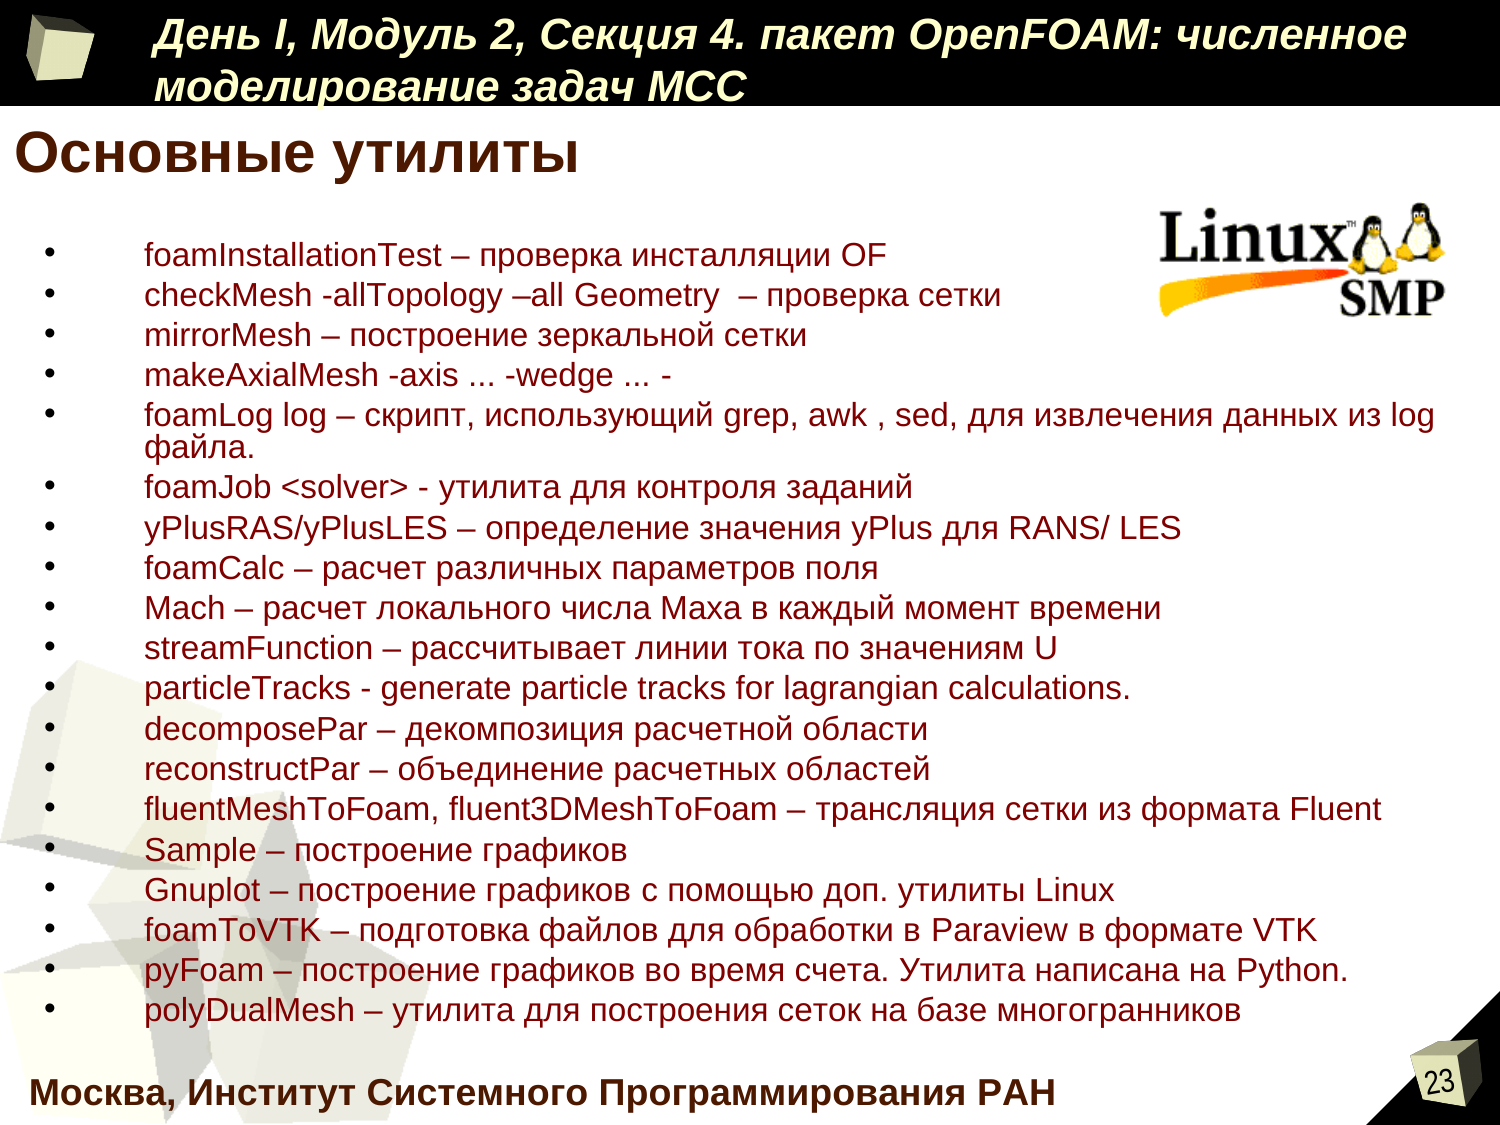

Основные утилиты
# foamInstallationTest – проверка инсталляции OF
checkMesh -allTopology –all Geometry – проверка сетки
mirrorMesh – построение зеркальной сетки
makeAxialMesh -axis ... -wedge ... -
foamLog log – скрипт, использующий grep, awk , sed, для извлечения данных из log файла.
foamJob <solver> - утилита для контроля заданий
yPlusRAS/yPlusLES – определение значения yPlus для RANS/ LES
foamCalc – расчет различных параметров поля
Mach – расчет локального числа Маха в каждый момент времени
streamFunction – расcчитывает линии тока по значениям U
particleTracks - generate particle tracks for lagrangian calculations.
decomposePar – декомпозиция расчетной области
reconstructPar – объединение расчетных областей
fluentMeshToFoam, fluent3DMeshToFoam – трансляция сетки из формата Fluent
Sample – построение графиков
Gnuplot – построение графиков с помощью доп. утилиты Linux
foamToVTK – подготовка файлов для обработки в Paraview в формате VTK
pyFoam – построение графиков во время счета. Утилита написана на Python.
polyDualMesh – утилита для построения сеток на базе многогранников